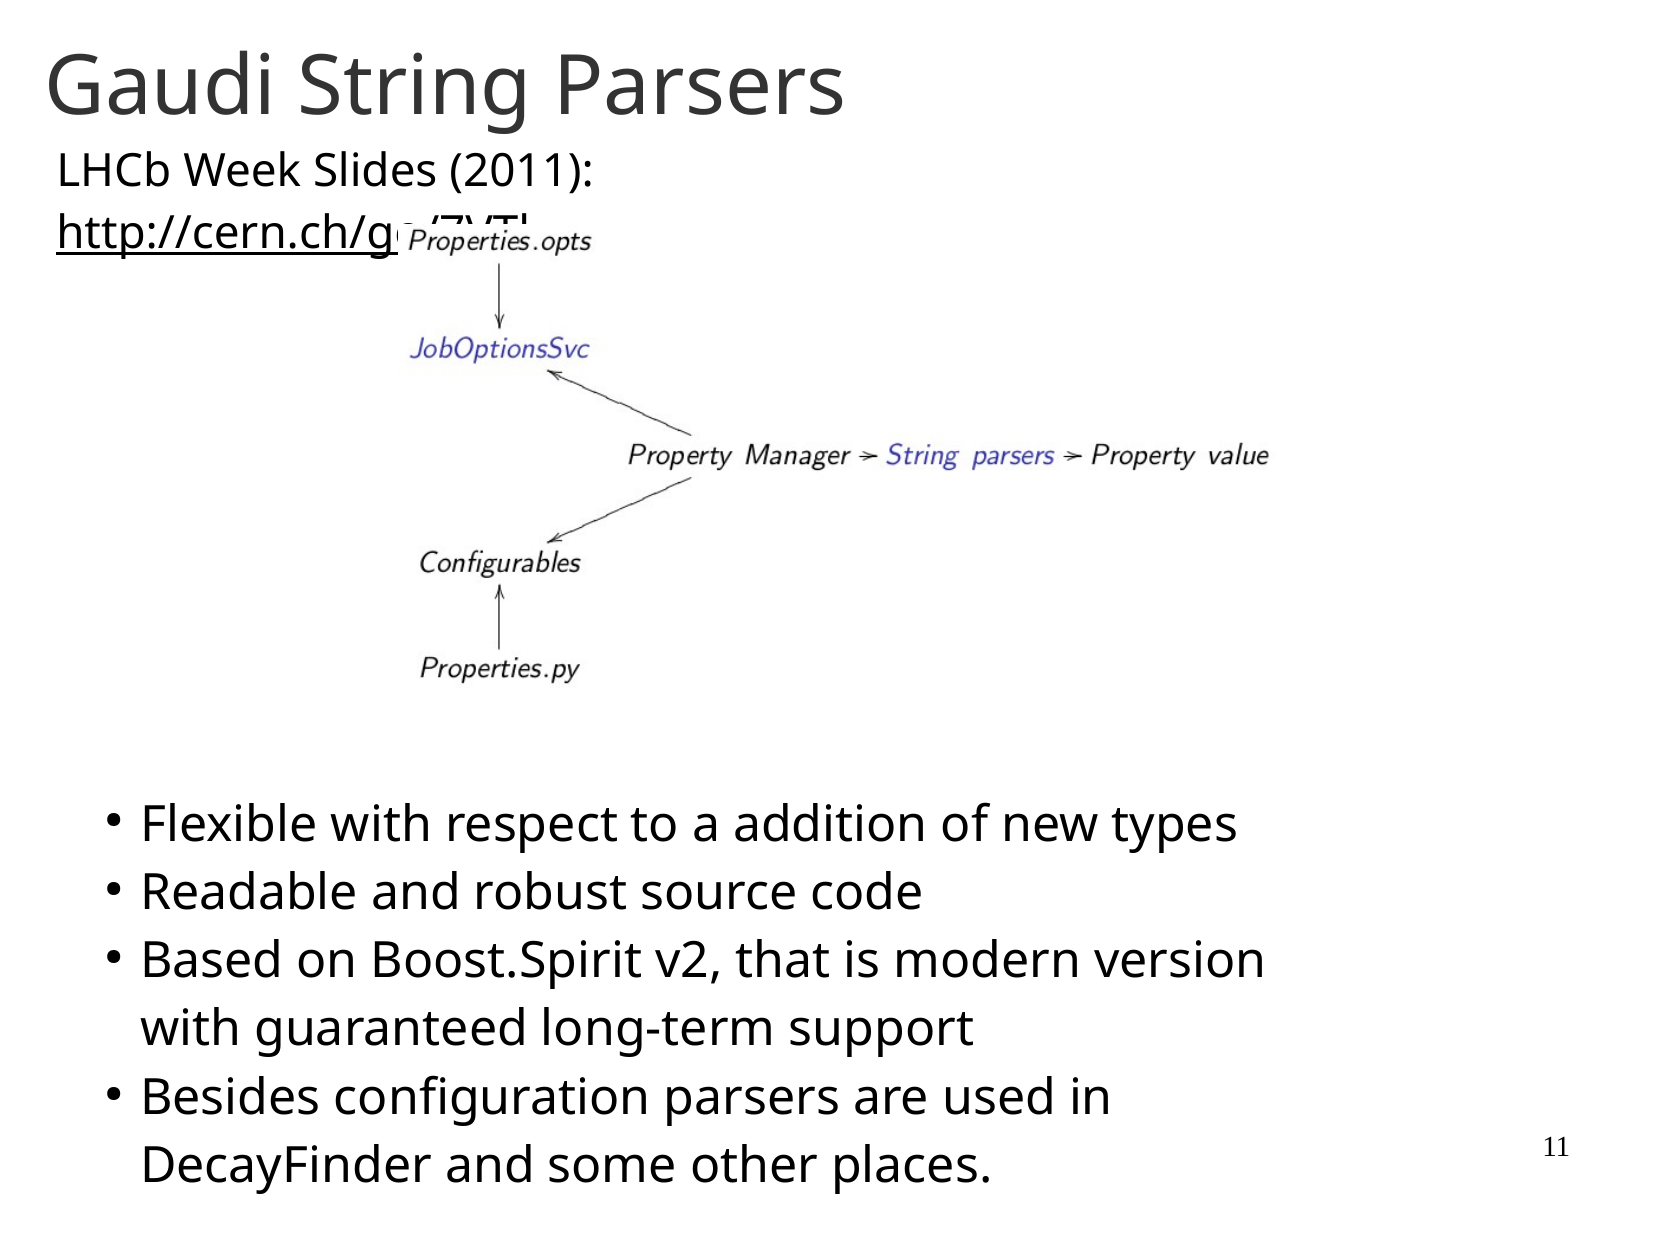

Gaudi String Parsers
LHCb Week Slides (2011): http://cern.ch/go/7VTl
Flexible with respect to a addition of new types
Readable and robust source code
Based on Boost.Spirit v2, that is modern version with guaranteed long-term support
Besides configuration parsers are used in DecayFinder and some other places.
11